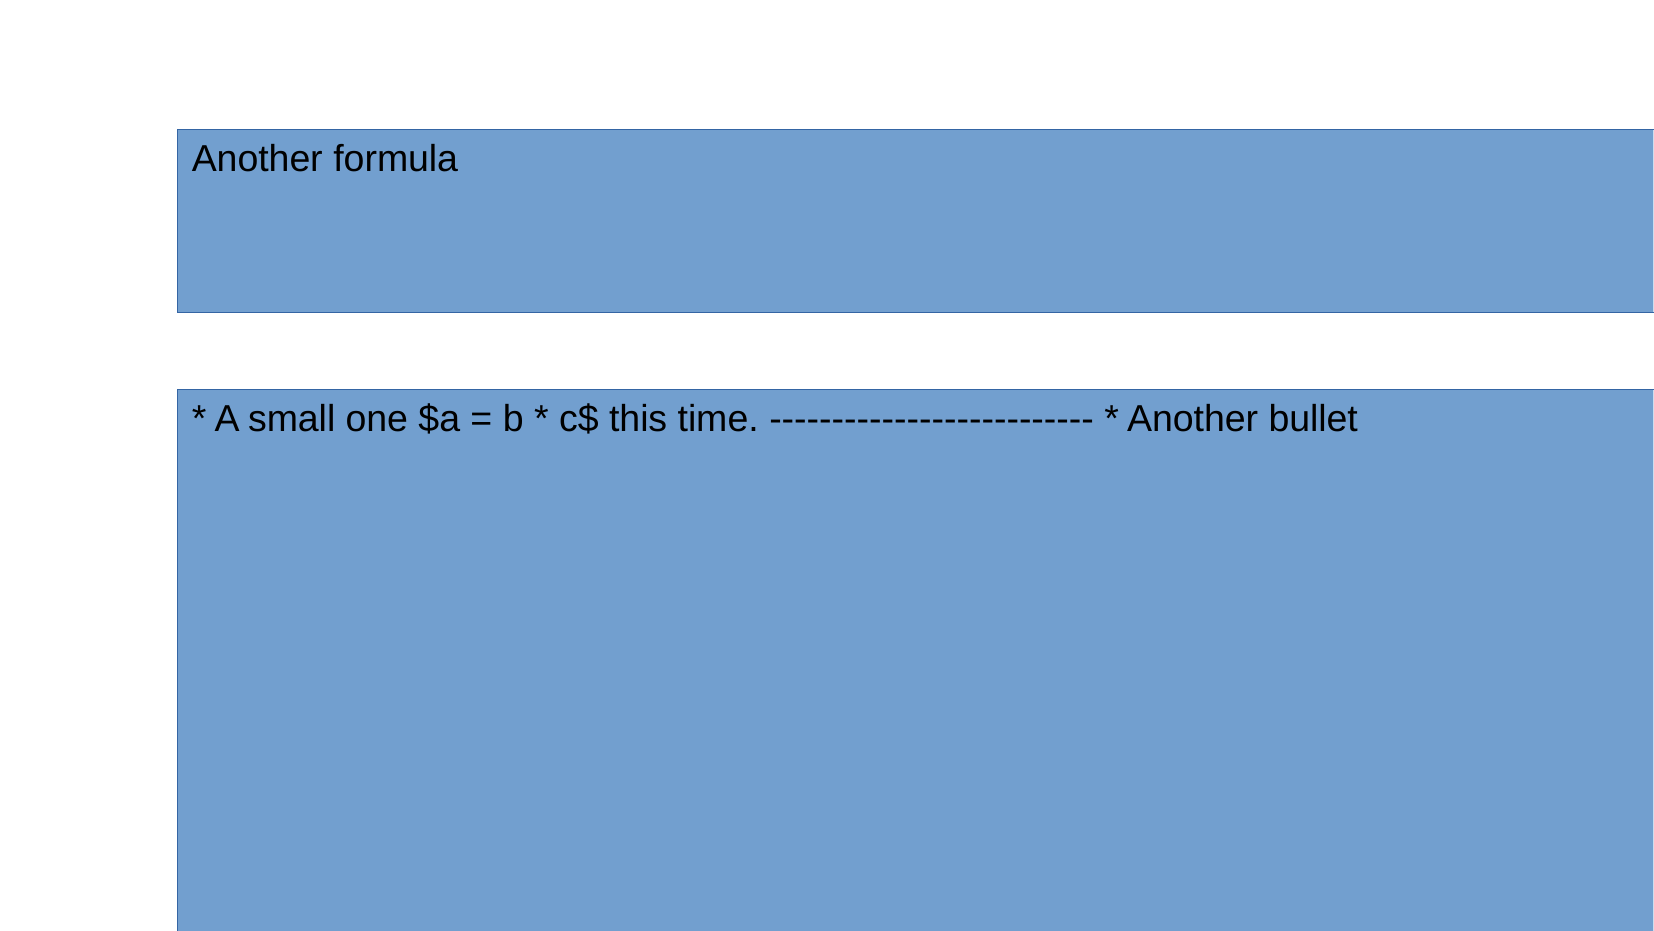

Another formula
* A small one $a = b * c$ this time. -------------------------- * Another bullet